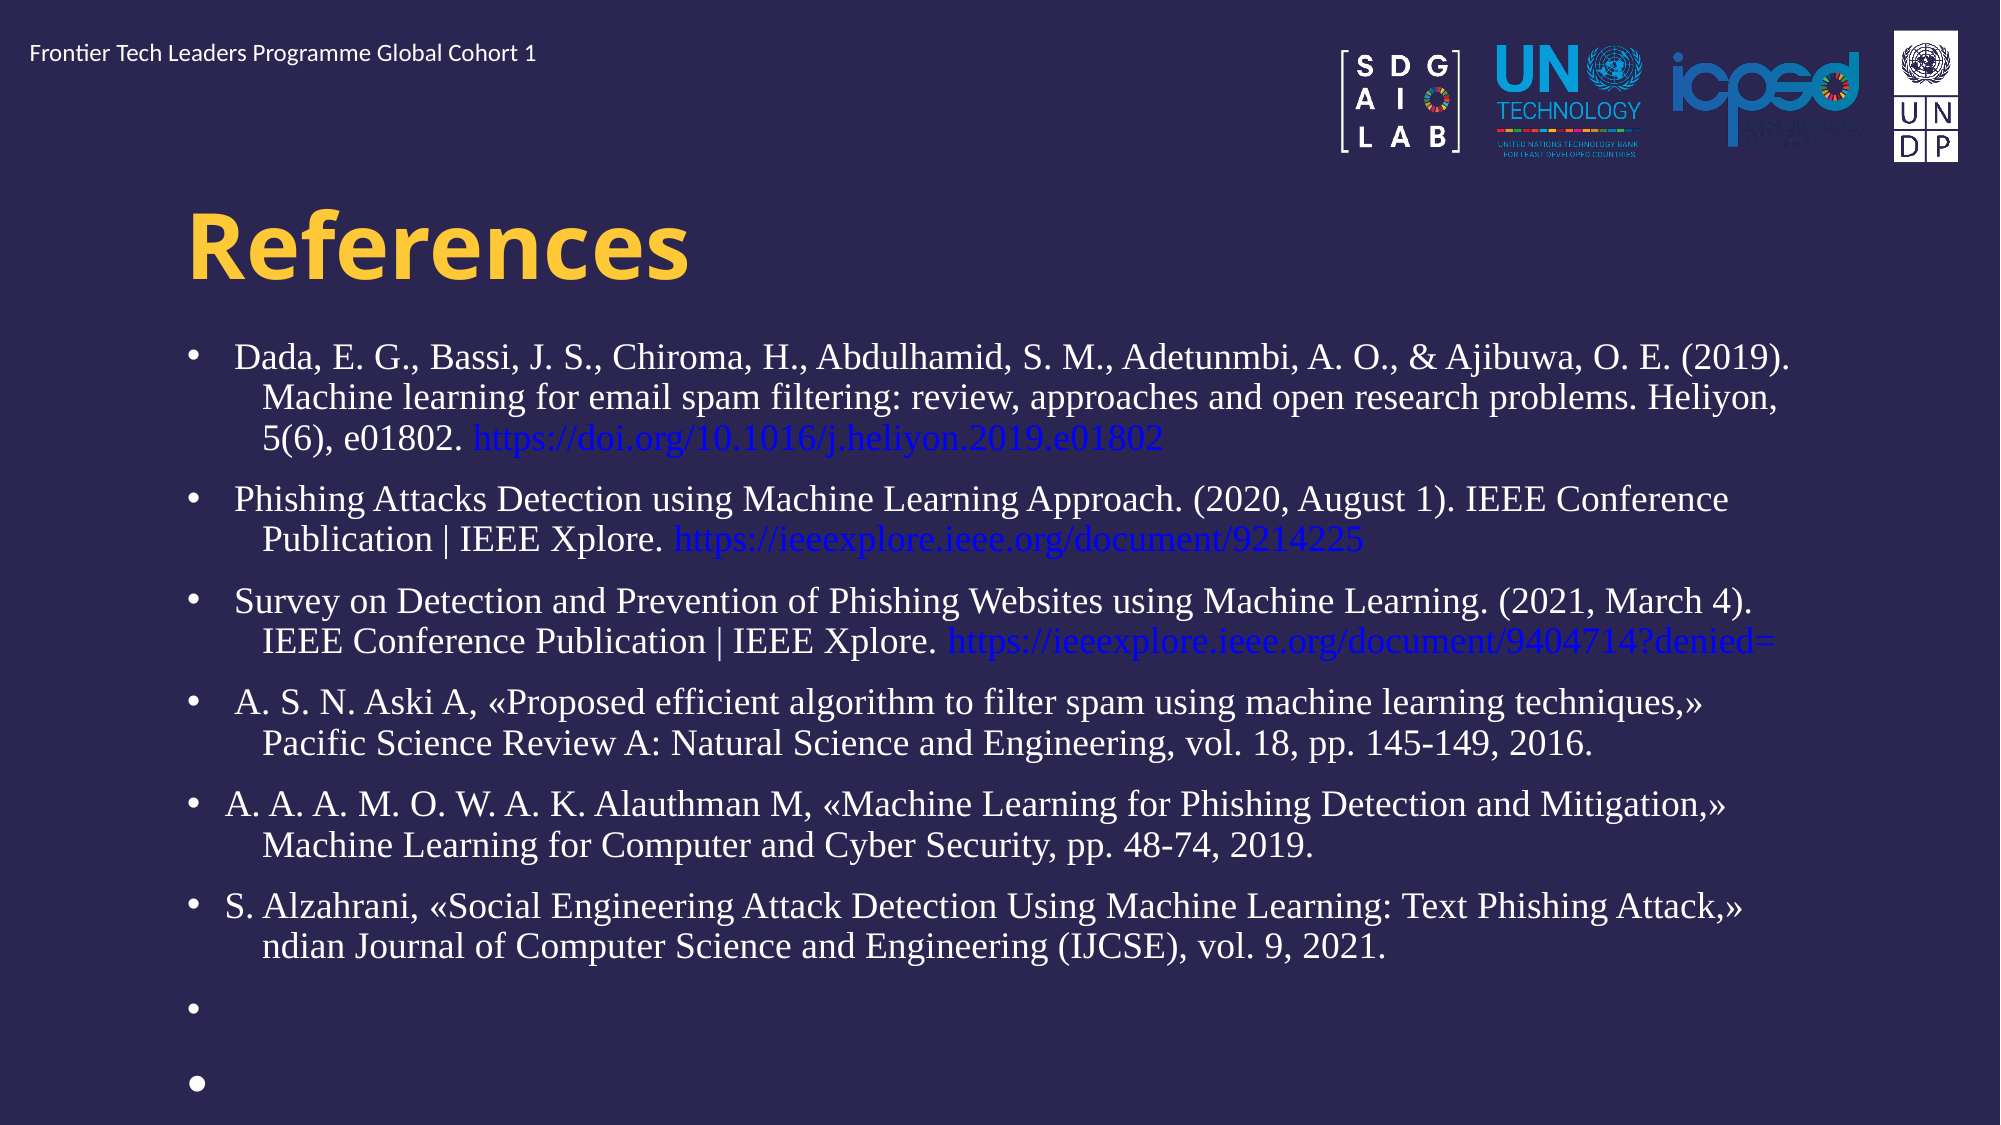

Frontier Tech Leaders Programme Global Cohort 1
# References
 Dada, E. G., Bassi, J. S., Chiroma, H., Abdulhamid, S. M., Adetunmbi, A. O., & Ajibuwa, O. E. (2019). Machine learning for email spam filtering: review, approaches and open research problems. Heliyon, 5(6), e01802. https://doi.org/10.1016/j.heliyon.2019.e01802
 Phishing Attacks Detection using Machine Learning Approach. (2020, August 1). IEEE Conference Publication | IEEE Xplore. https://ieeexplore.ieee.org/document/9214225
 Survey on Detection and Prevention of Phishing Websites using Machine Learning. (2021, March 4). IEEE Conference Publication | IEEE Xplore. https://ieeexplore.ieee.org/document/9404714?denied=
 A. S. N. Aski A, «Proposed efficient algorithm to filter spam using machine learning techniques,» Pacific Science Review A: Natural Science and Engineering, vol. 18, pp. 145-149, 2016.
A. A. A. M. O. W. A. K. Alauthman M, «Machine Learning for Phishing Detection and Mitigation,» Machine Learning for Computer and Cyber Security, pp. 48-74, 2019.
S. Alzahrani, «Social Engineering Attack Detection Using Machine Learning: Text Phishing Attack,» ndian Journal of Computer Science and Engineering (IJCSE), vol. 9, 2021.